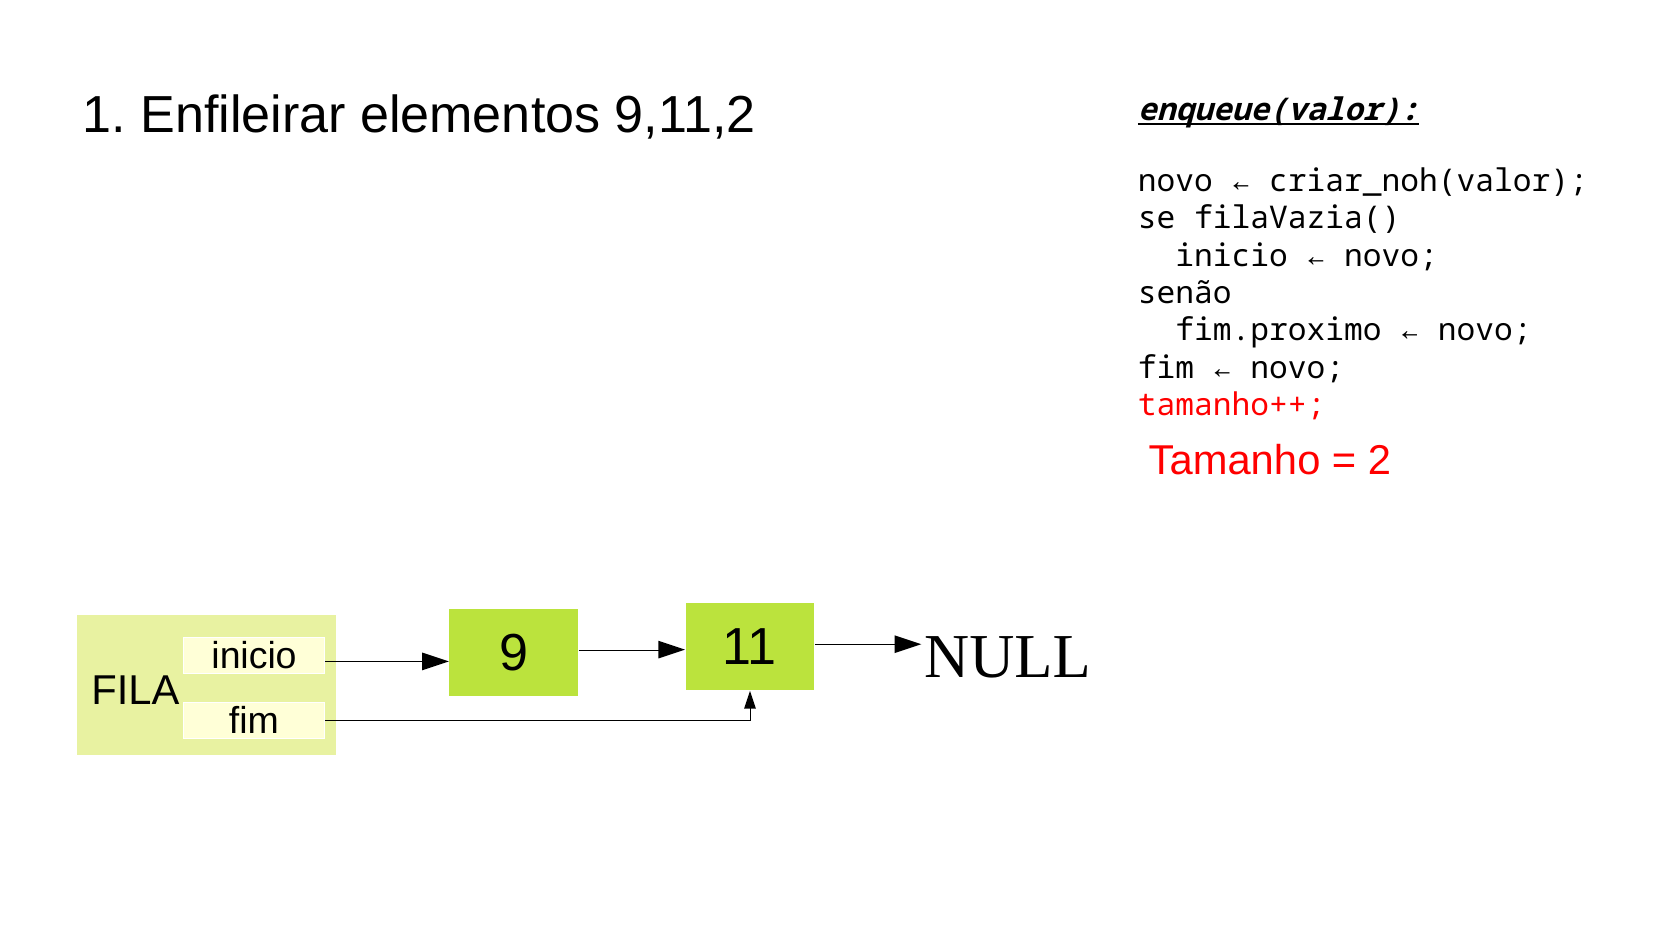

# 1. Enfileirar elementos 9,11,2
enqueue(valor):
novo ← criar_noh(valor);
se filaVazia()
  inicio ← novo;
senão
  fim.proximo ← novo;
fim ← novo;
tamanho++;
Tamanho = 2
11
9
NULL
inicio
FILA
fim